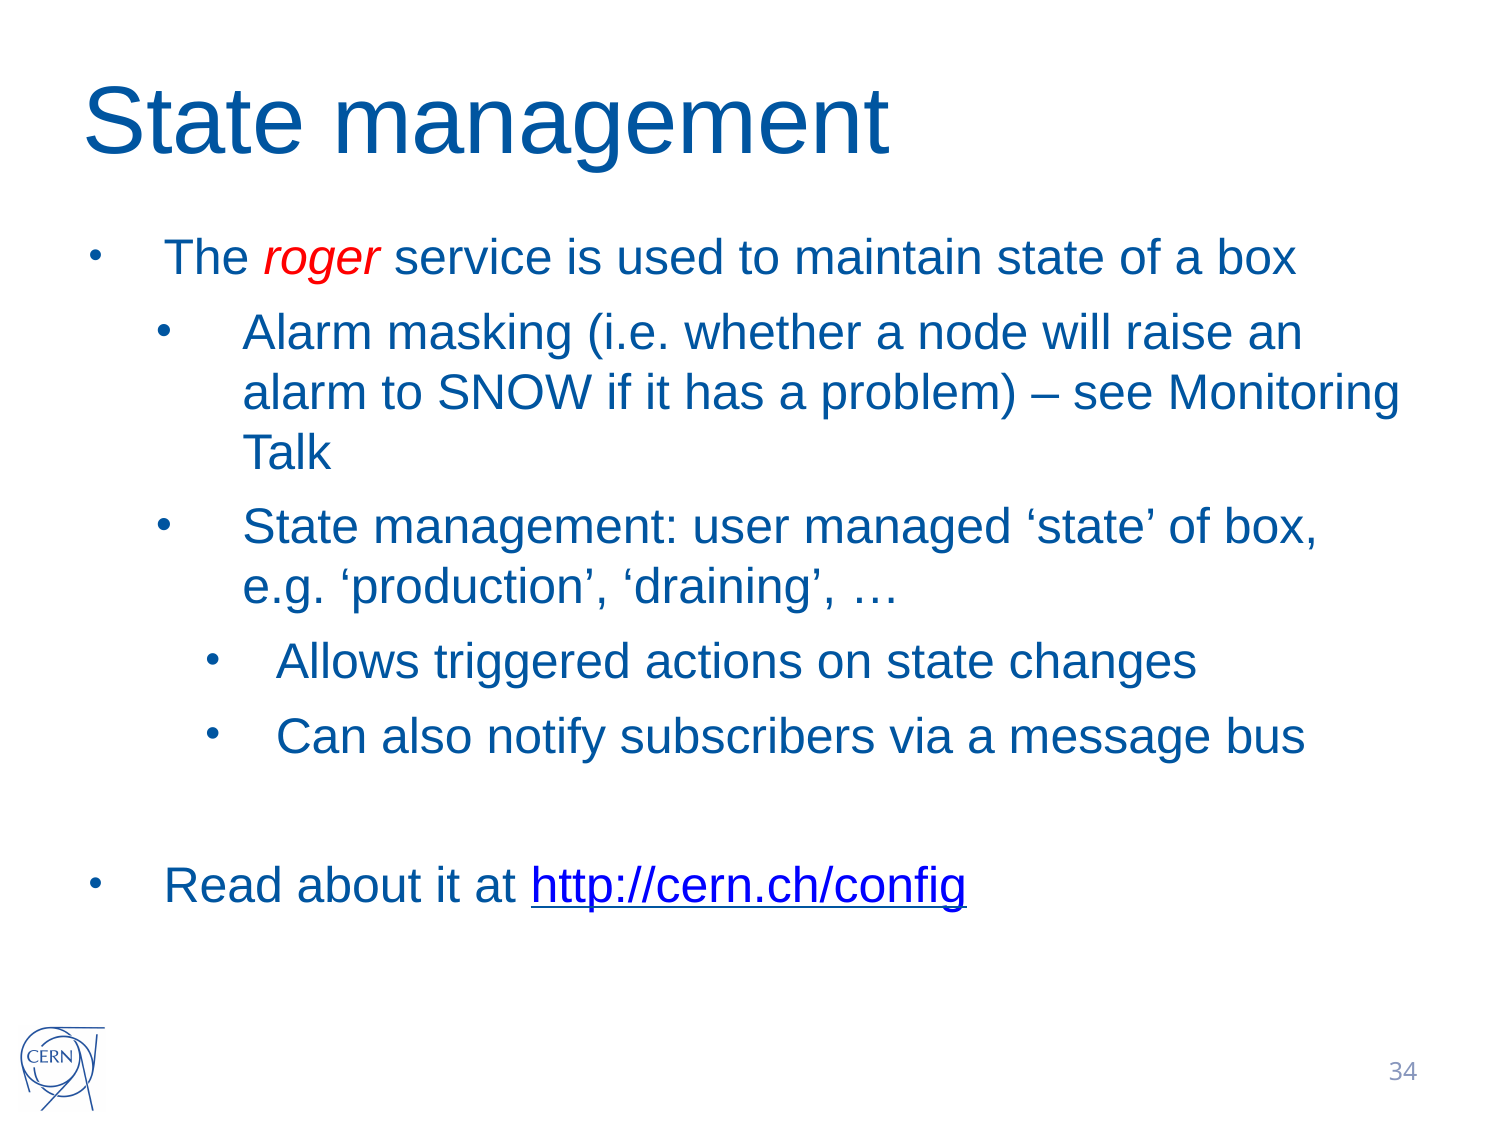

# State management
The roger service is used to maintain state of a box
Alarm masking (i.e. whether a node will raise an alarm to SNOW if it has a problem) – see Monitoring Talk
State management: user managed ‘state’ of box, e.g. ‘production’, ‘draining’, …
Allows triggered actions on state changes
Can also notify subscribers via a message bus
Read about it at http://cern.ch/config